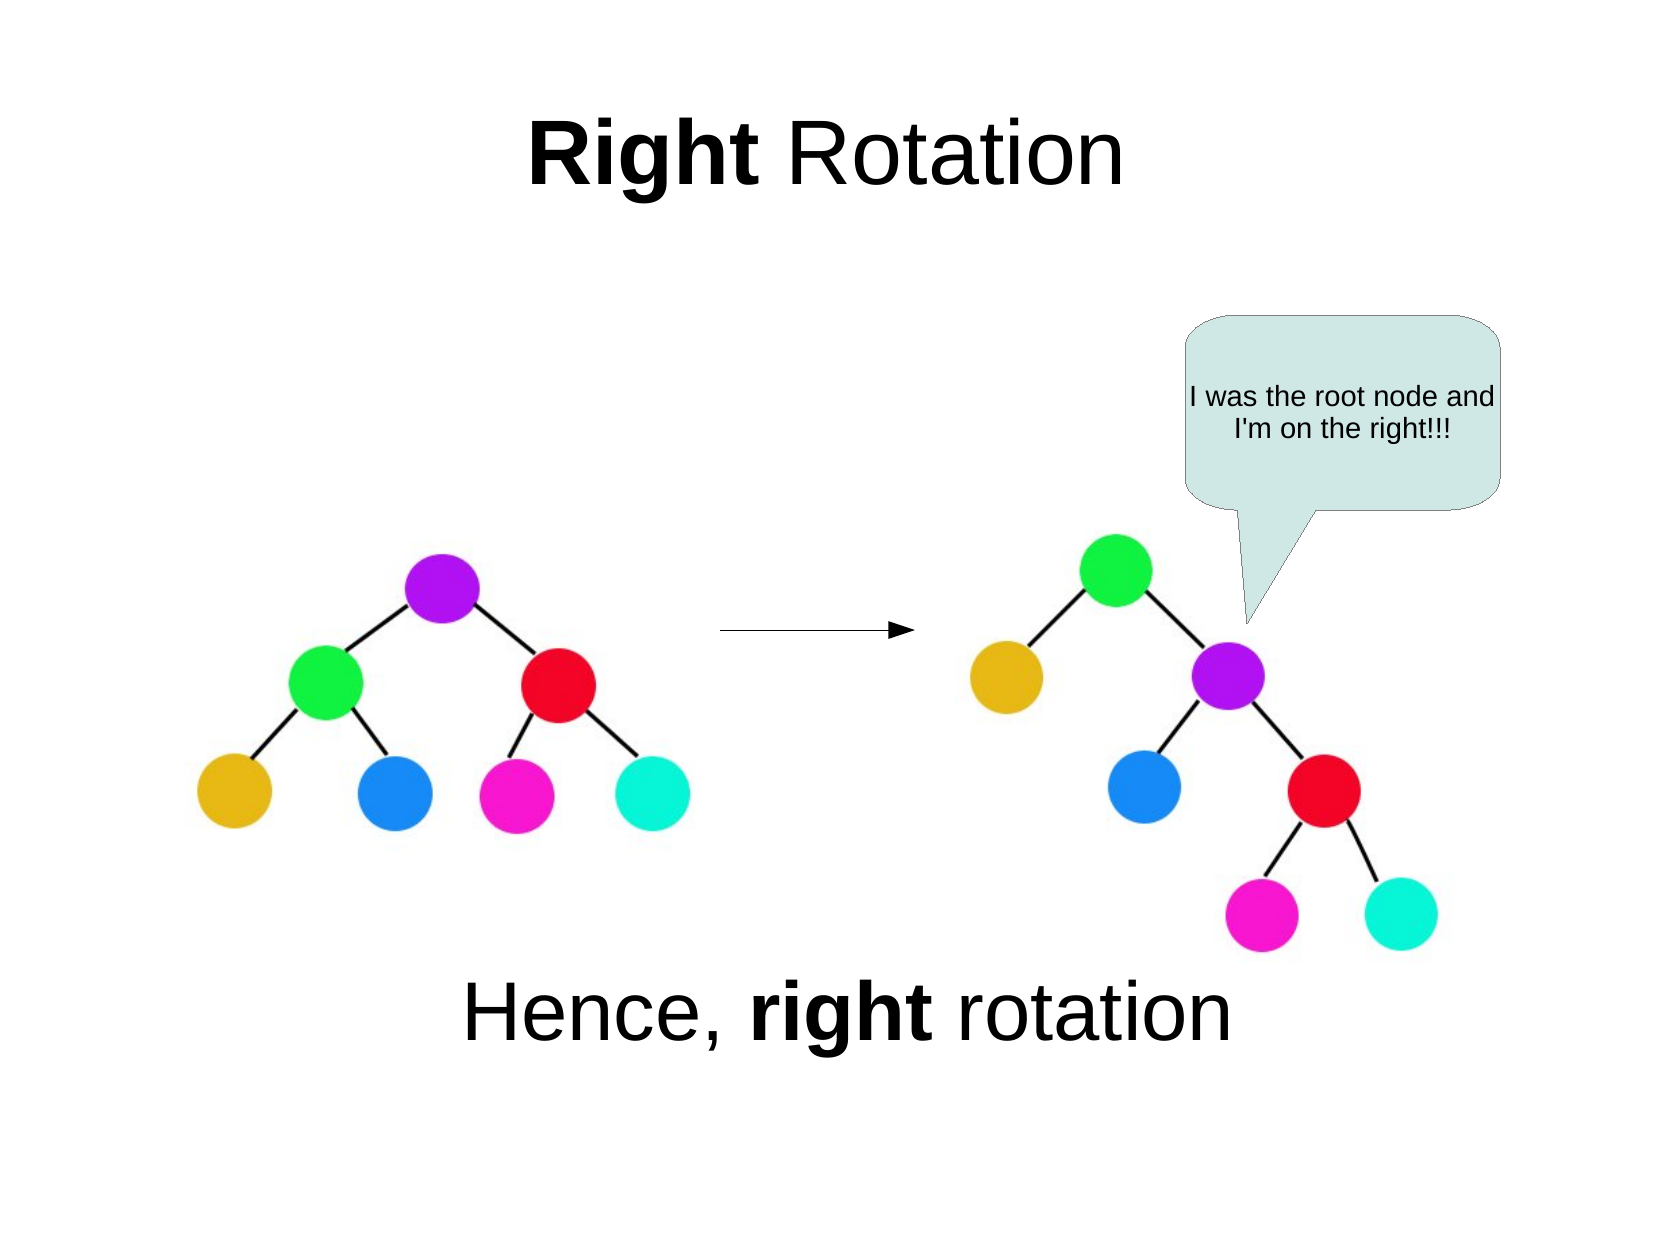

# Right Rotation
I was the root node and
I'm on the right!!!
Hence, right rotation